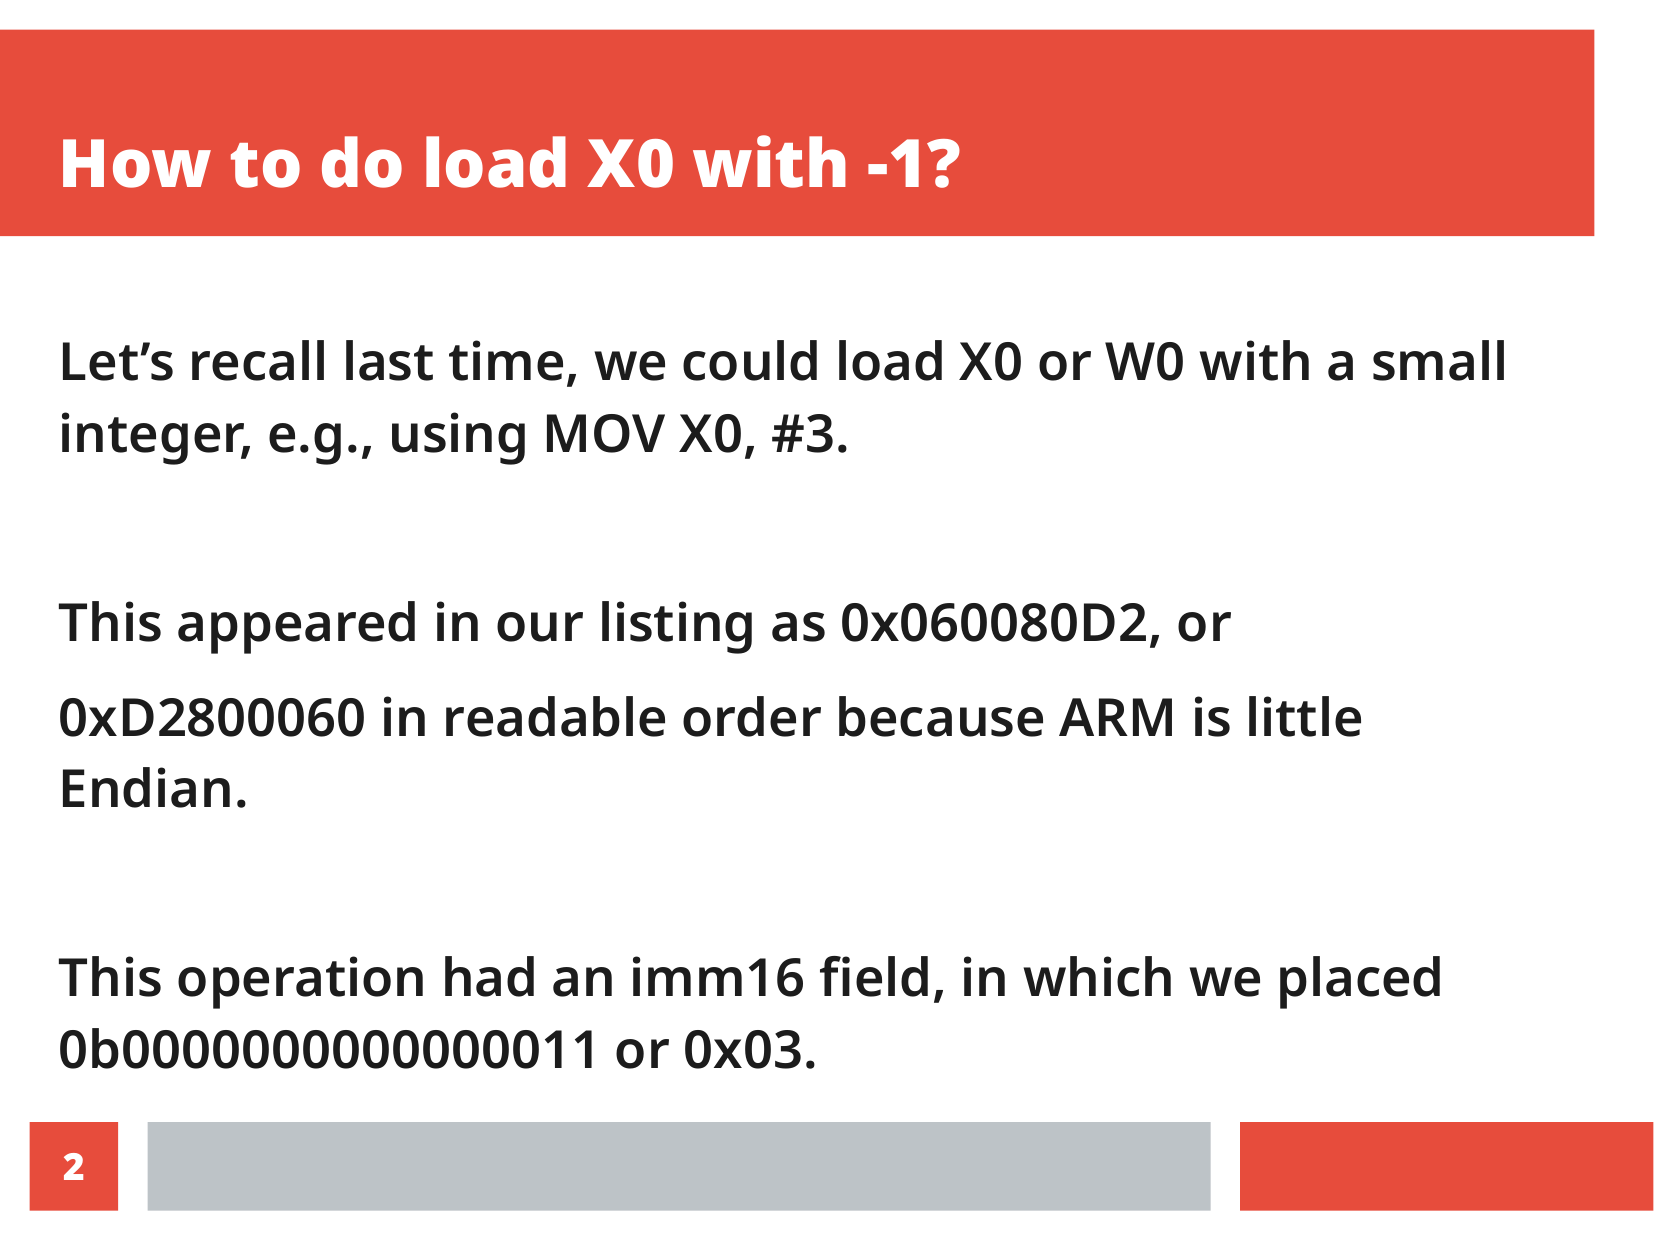

# How to do load X0 with -1?
Let’s recall last time, we could load X0 or W0 with a small integer, e.g., using MOV X0, #3.
This appeared in our listing as 0x060080D2, or
0xD2800060 in readable order because ARM is little Endian.
This operation had an imm16 field, in which we placed 0b0000000000000011 or 0x03.
2